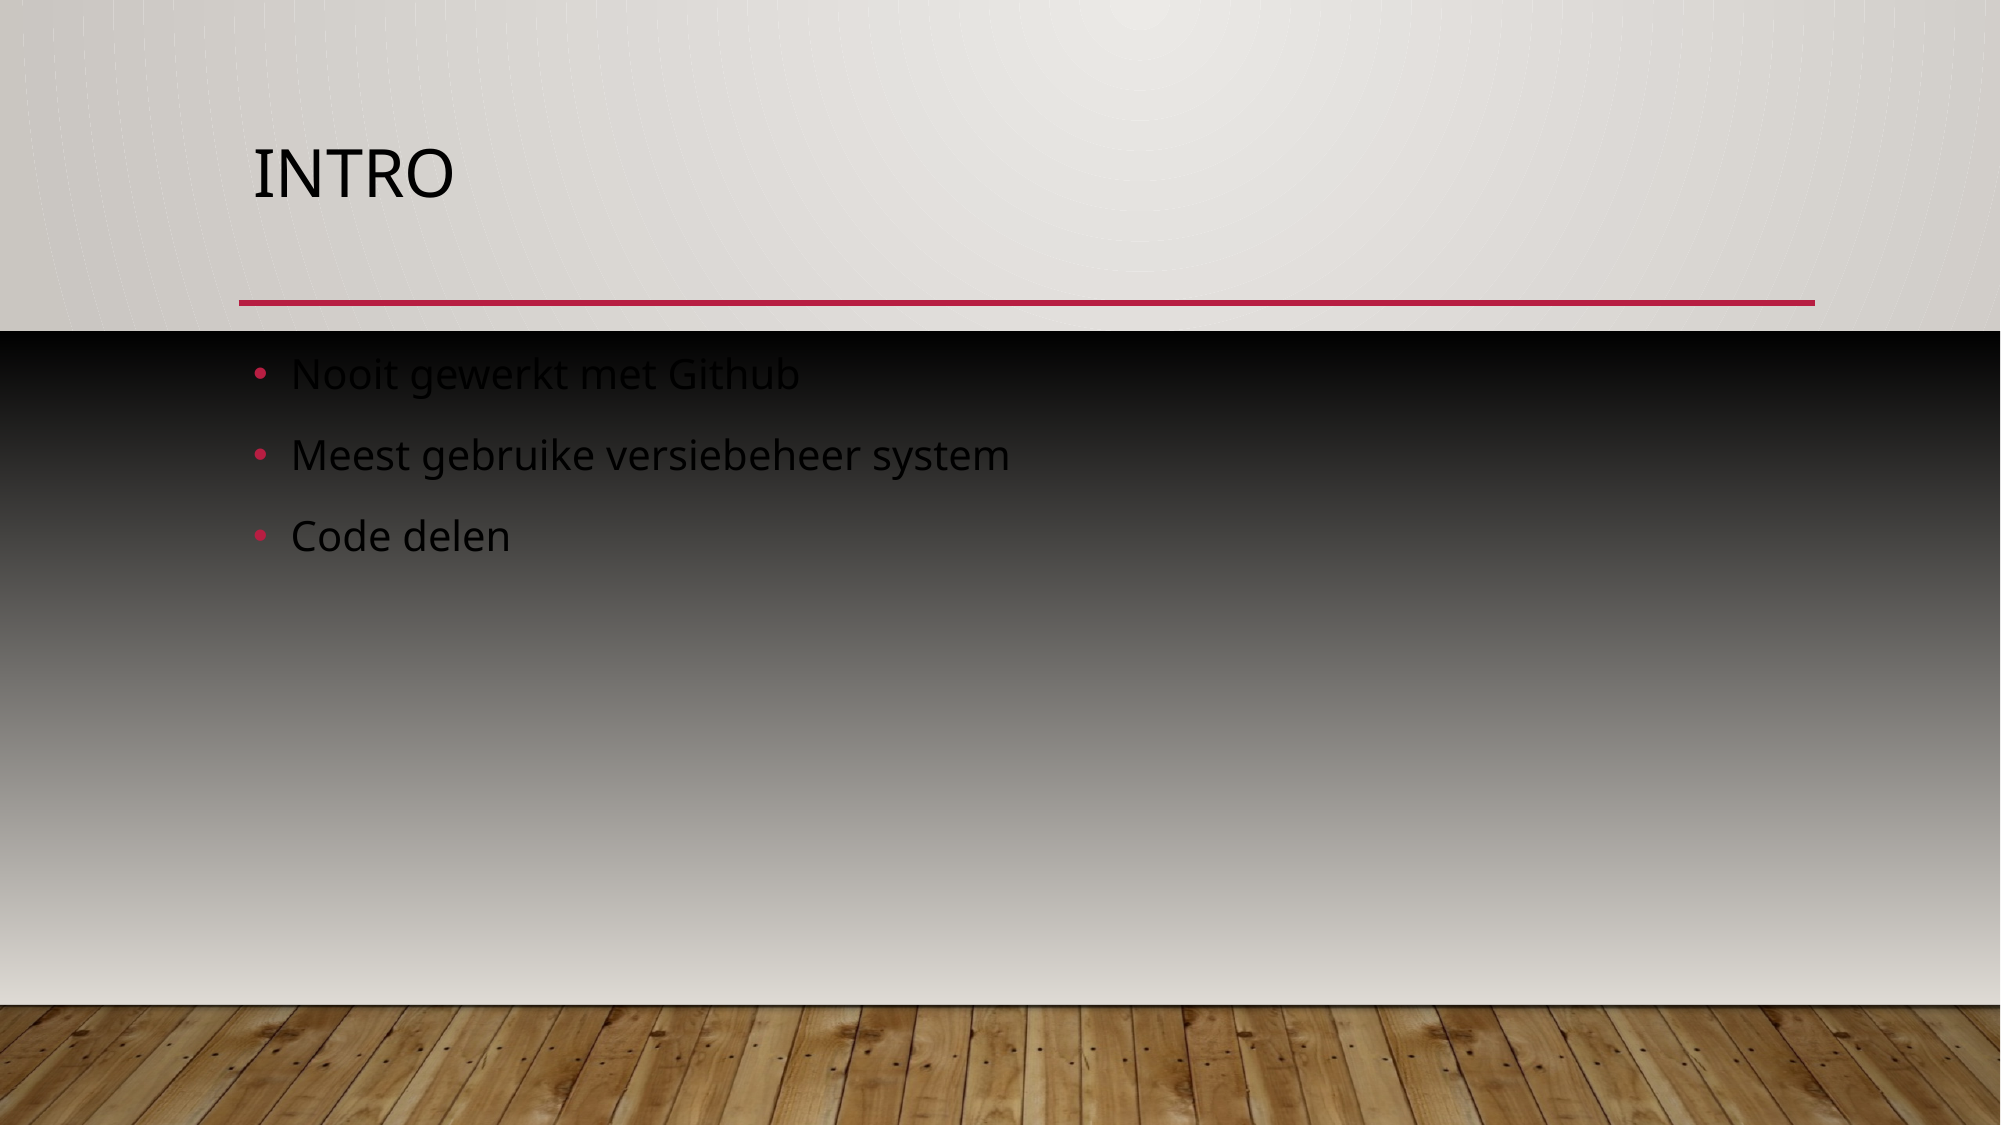

# intro
Nooit gewerkt met Github
Meest gebruike versiebeheer system
Code delen